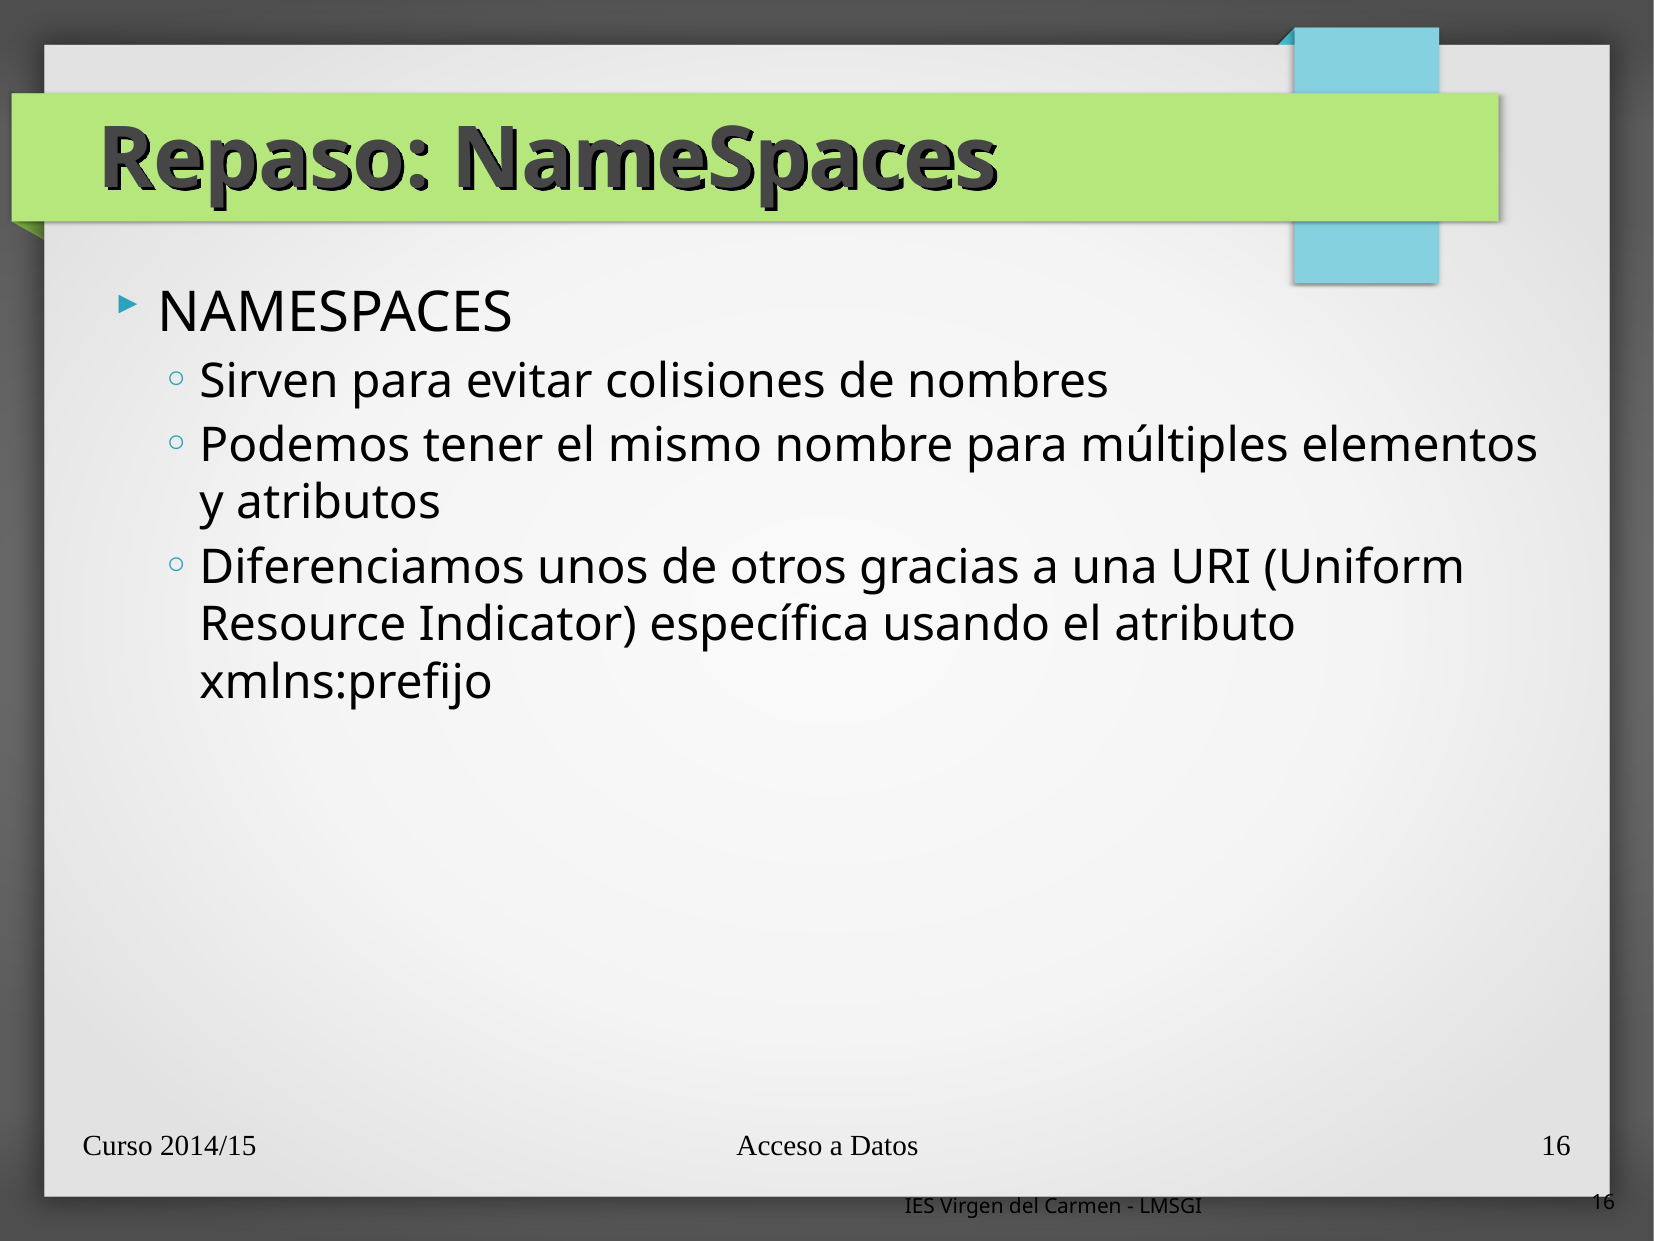

Repaso: NameSpaces
# NAMESPACES
Sirven para evitar colisiones de nombres
Podemos tener el mismo nombre para múltiples elementos y atributos
Diferenciamos unos de otros gracias a una URI (Uniform Resource Indicator) específica usando el atributo xmlns:prefijo
Curso 2014/15
Acceso a Datos
16
IES Virgen del Carmen - LMSGI